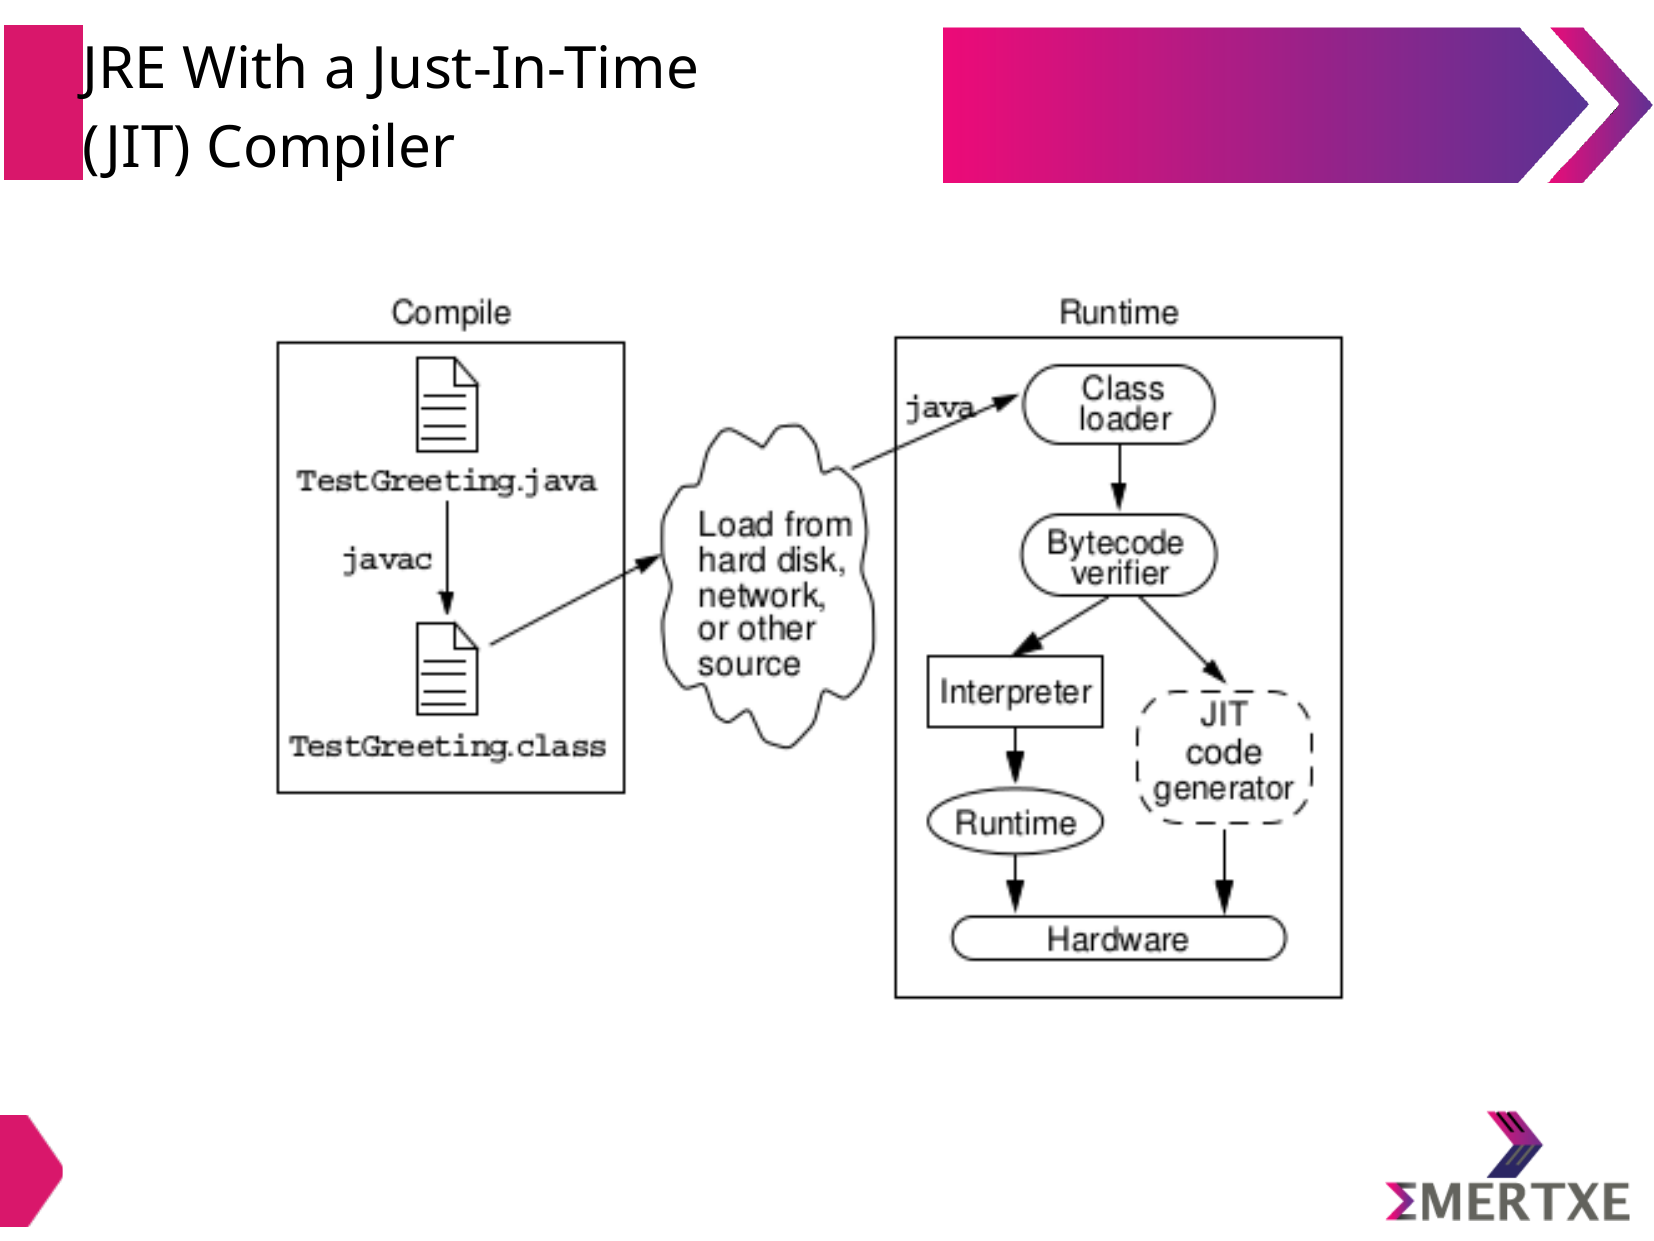

# JRE With a Just-In-Time (JIT) Compiler